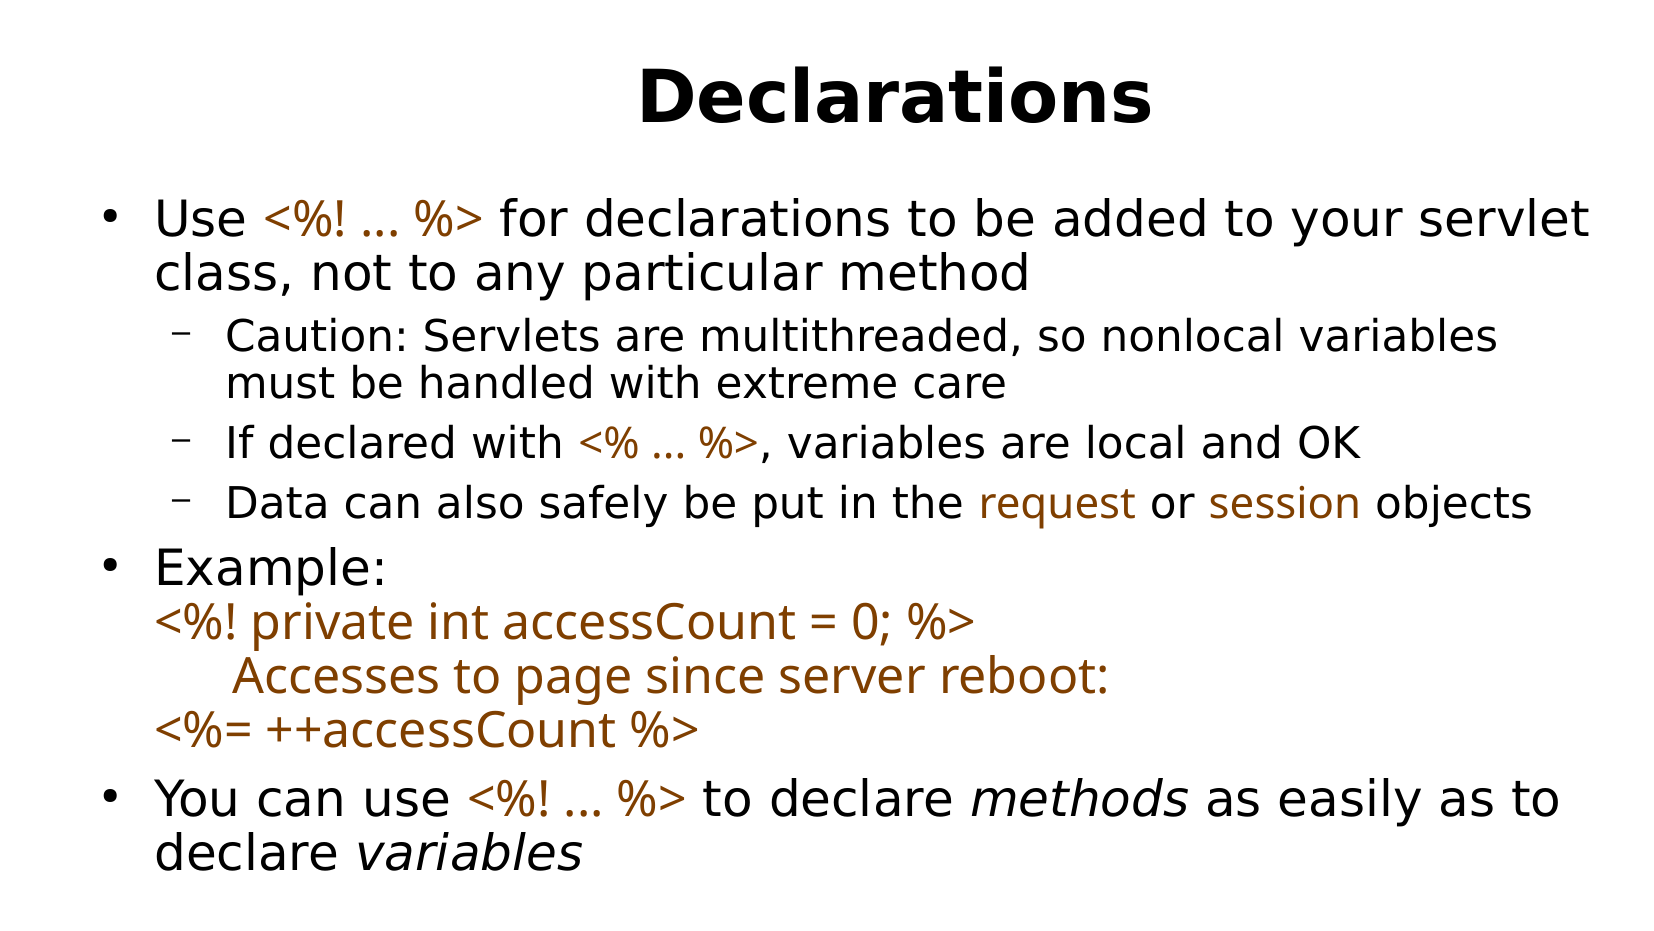

# Declarations
Use <%! ... %> for declarations to be added to your servlet class, not to any particular method
Caution: Servlets are multithreaded, so nonlocal variables must be handled with extreme care
If declared with <% ... %>, variables are local and OK
Data can also safely be put in the request or session objects
Example:
<%! private int accessCount = 0; %>
 Accesses to page since server reboot:
<%= ++accessCount %>
You can use <%! ... %> to declare methods as easily as to declare variables